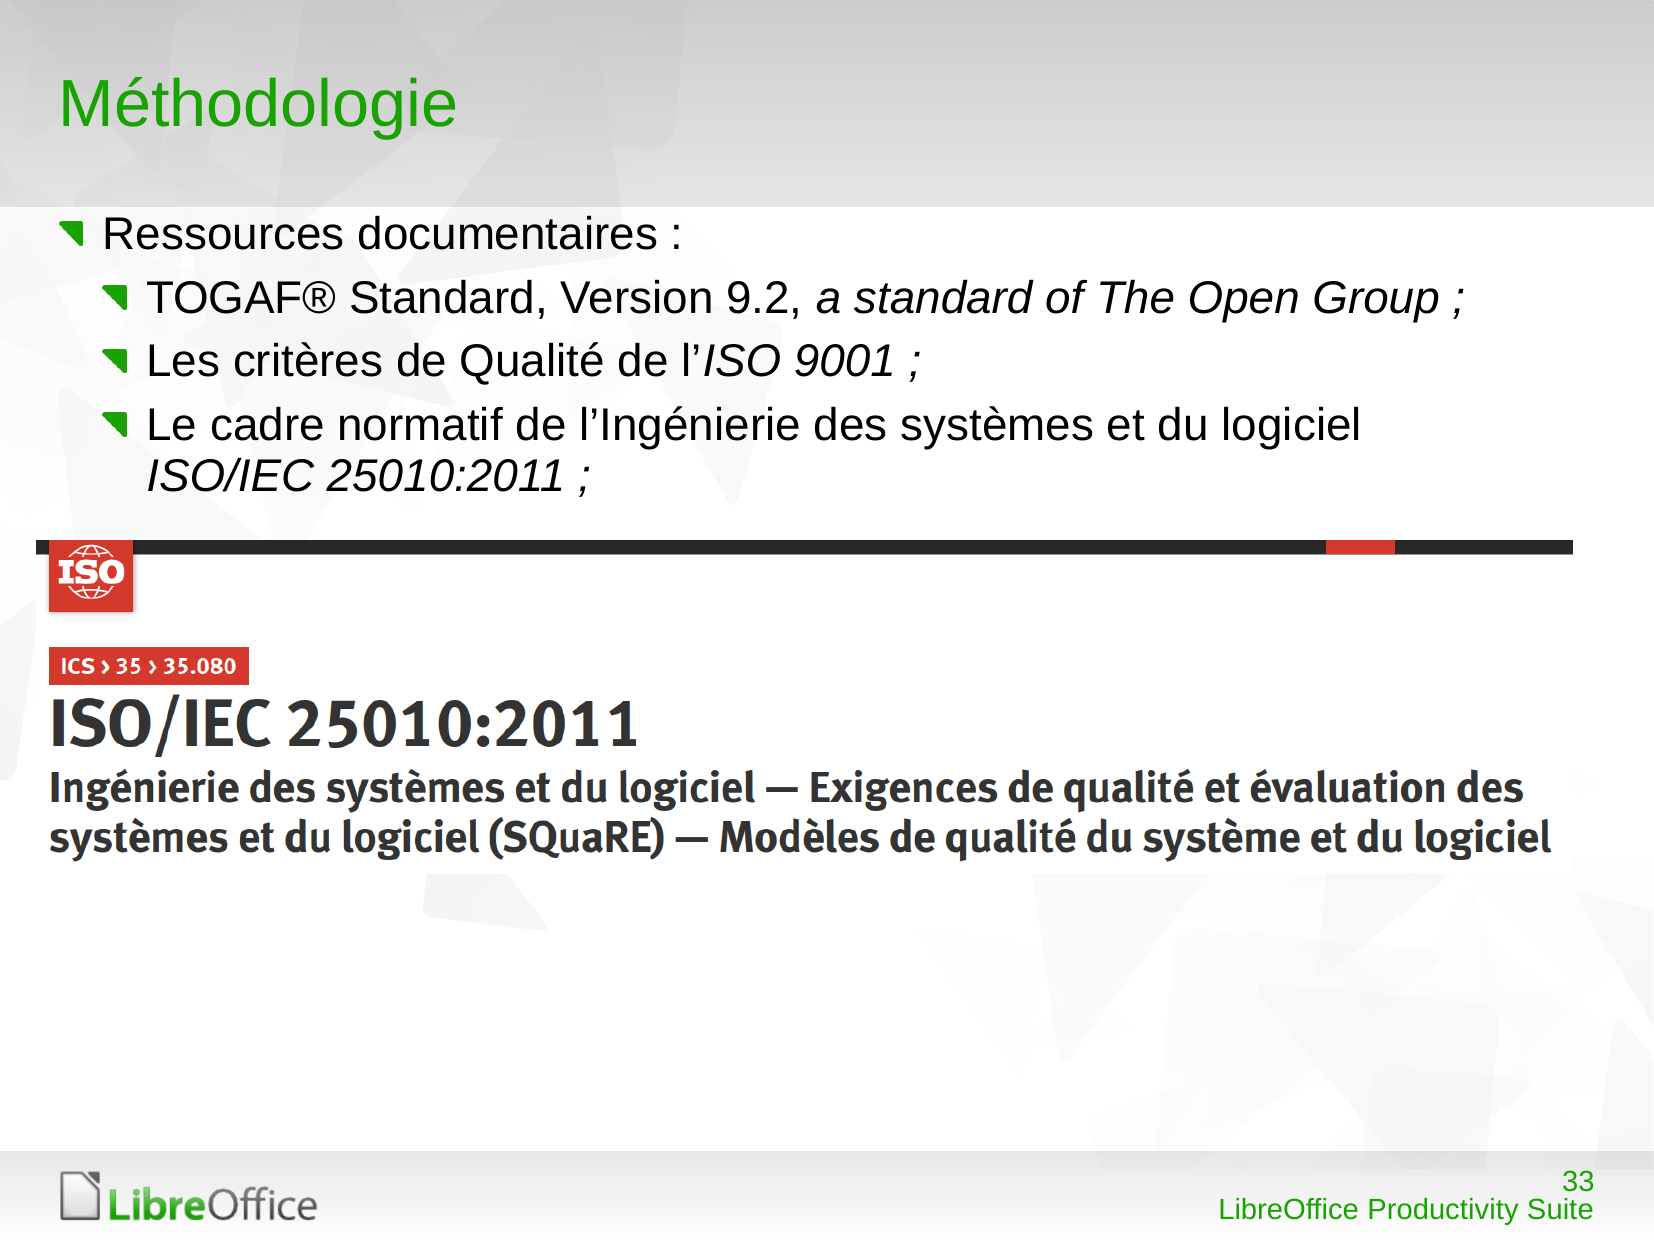

# Méthodologie
Ressources documentaires :
TOGAF® Standard, Version 9.2, a standard of The Open Group ;
Les critères de Qualité de l’ISO 9001 ;
Le cadre normatif de l’Ingénierie des systèmes et du logiciel
ISO/IEC 25010:2011 ;
33
LibreOffice Productivity Suite